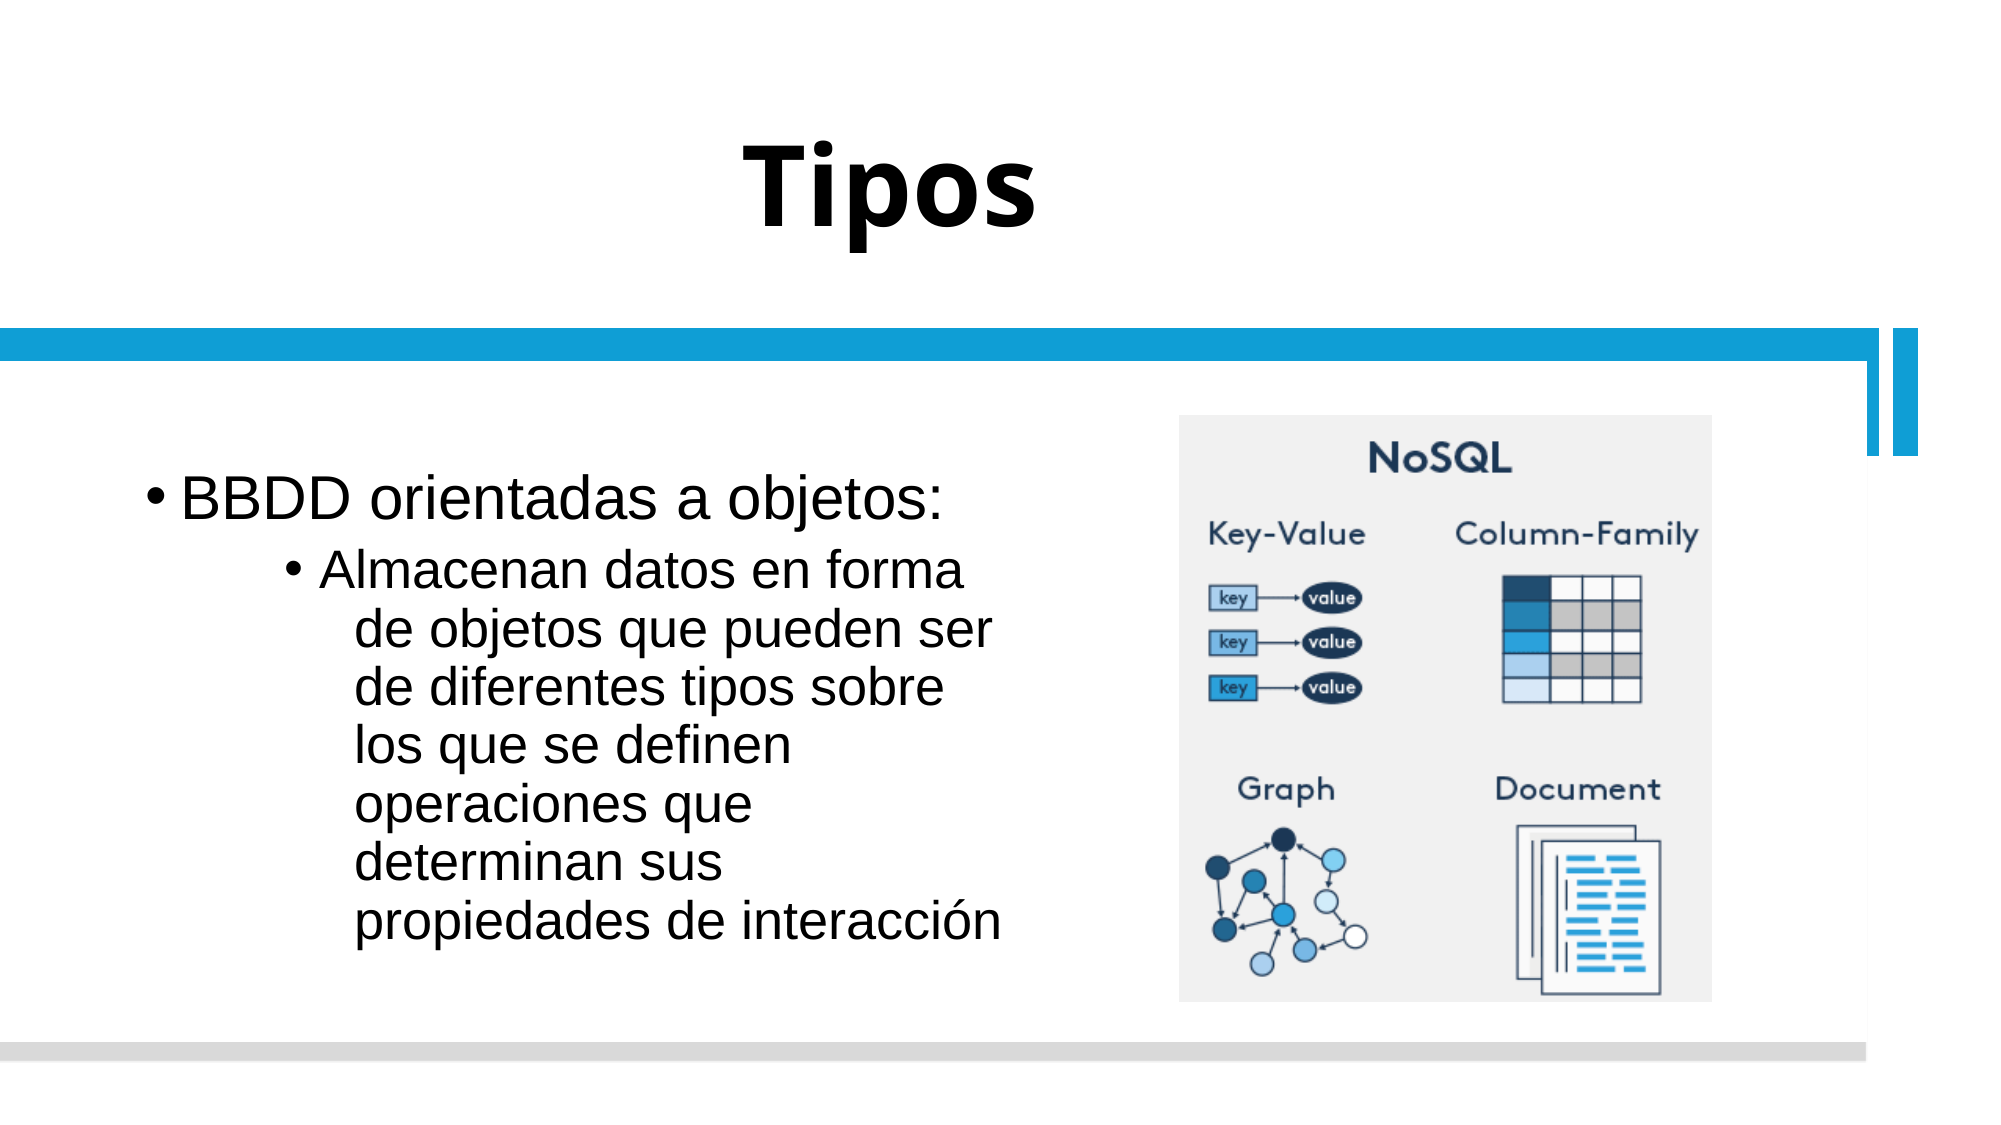

# Tipos
BBDD orientadas a objetos:
Almacenan datos en forma de objetos que pueden ser de diferentes tipos sobre los que se definen operaciones que determinan sus propiedades de interacción